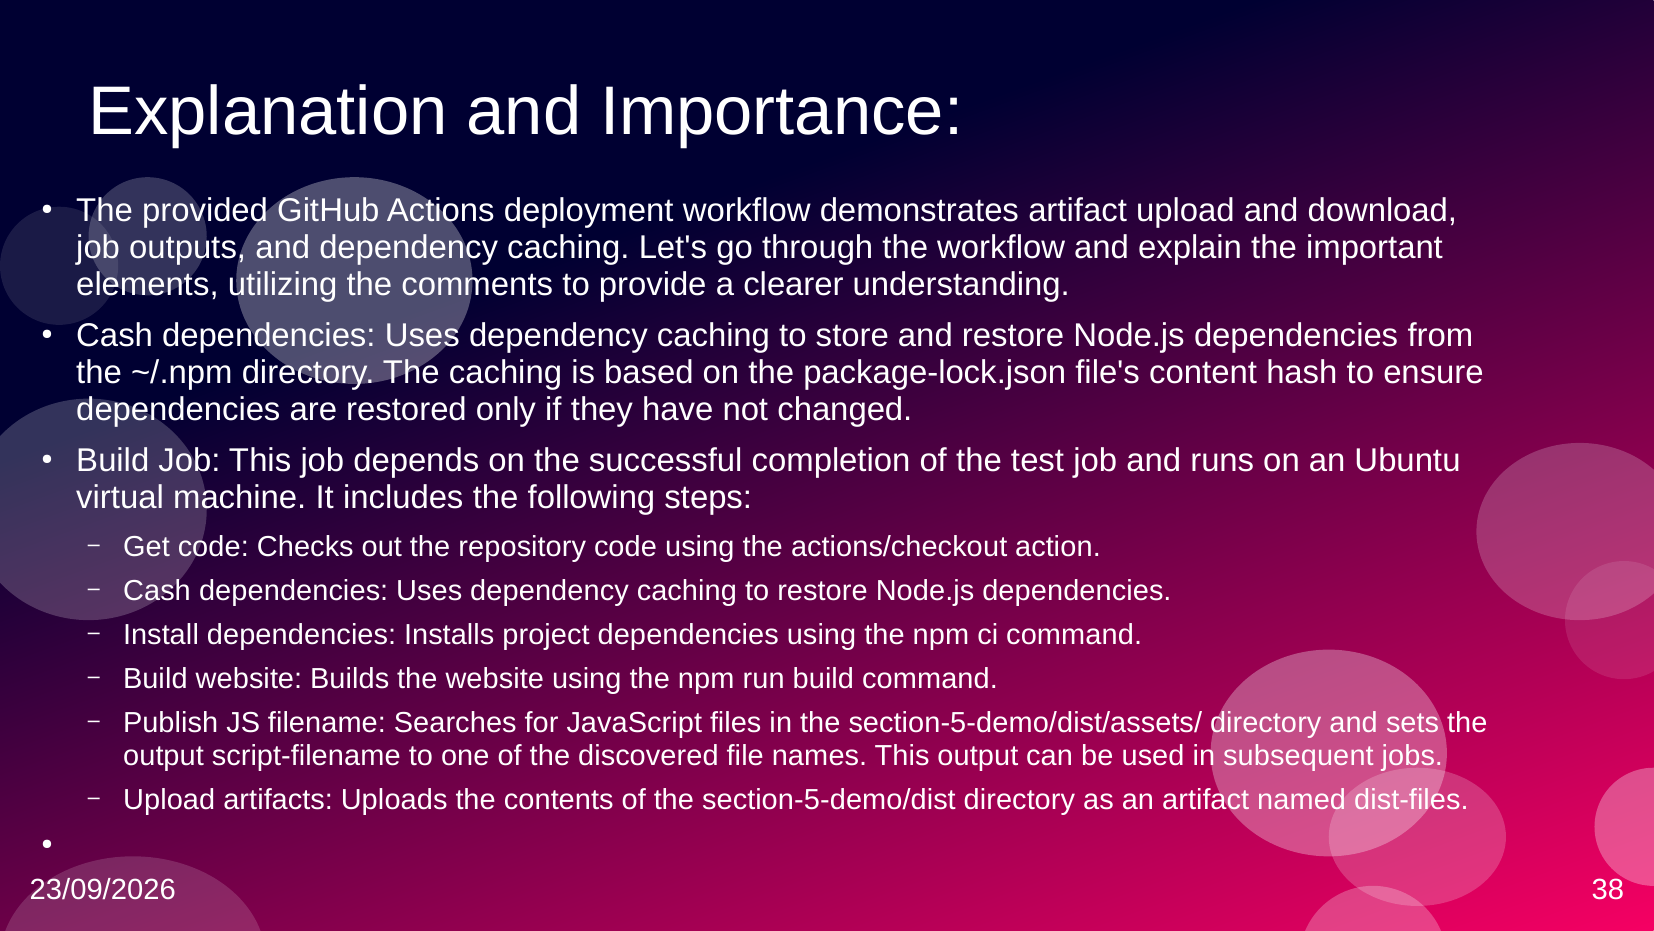

# Explanation and Importance:
The provided GitHub Actions deployment workflow demonstrates artifact upload and download, job outputs, and dependency caching. Let's go through the workflow and explain the important elements, utilizing the comments to provide a clearer understanding.
Cash dependencies: Uses dependency caching to store and restore Node.js dependencies from the ~/.npm directory. The caching is based on the package-lock.json file's content hash to ensure dependencies are restored only if they have not changed.
Build Job: This job depends on the successful completion of the test job and runs on an Ubuntu virtual machine. It includes the following steps:
Get code: Checks out the repository code using the actions/checkout action.
Cash dependencies: Uses dependency caching to restore Node.js dependencies.
Install dependencies: Installs project dependencies using the npm ci command.
Build website: Builds the website using the npm run build command.
Publish JS filename: Searches for JavaScript files in the section-5-demo/dist/assets/ directory and sets the output script-filename to one of the discovered file names. This output can be used in subsequent jobs.
Upload artifacts: Uploads the contents of the section-5-demo/dist directory as an artifact named dist-files.
38